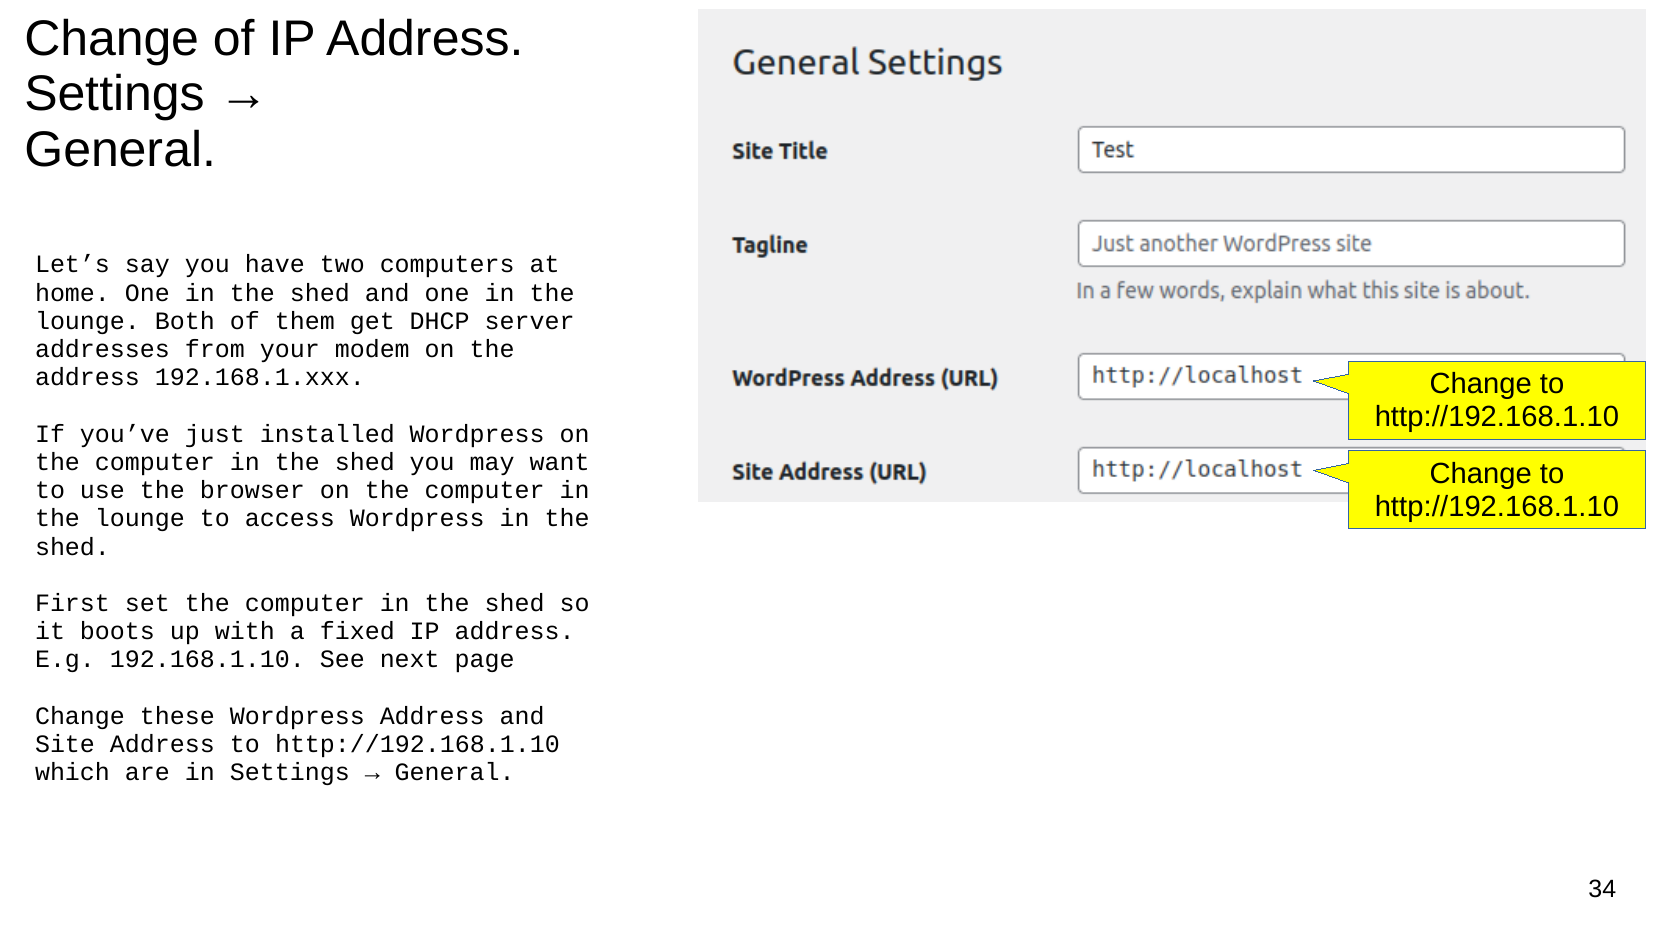

# Change of IP Address.
Settings →
General.
Let’s say you have two computers at home. One in the shed and one in the lounge. Both of them get DHCP server addresses from your modem on the address 192.168.1.xxx.
If you’ve just installed Wordpress on the computer in the shed you may want to use the browser on the computer in the lounge to access Wordpress in the shed.
First set the computer in the shed so it boots up with a fixed IP address. E.g. 192.168.1.10. See next page
Change these Wordpress Address and Site Address to http://192.168.1.10
which are in Settings → General.
Change to http://192.168.1.10
Change to http://192.168.1.10